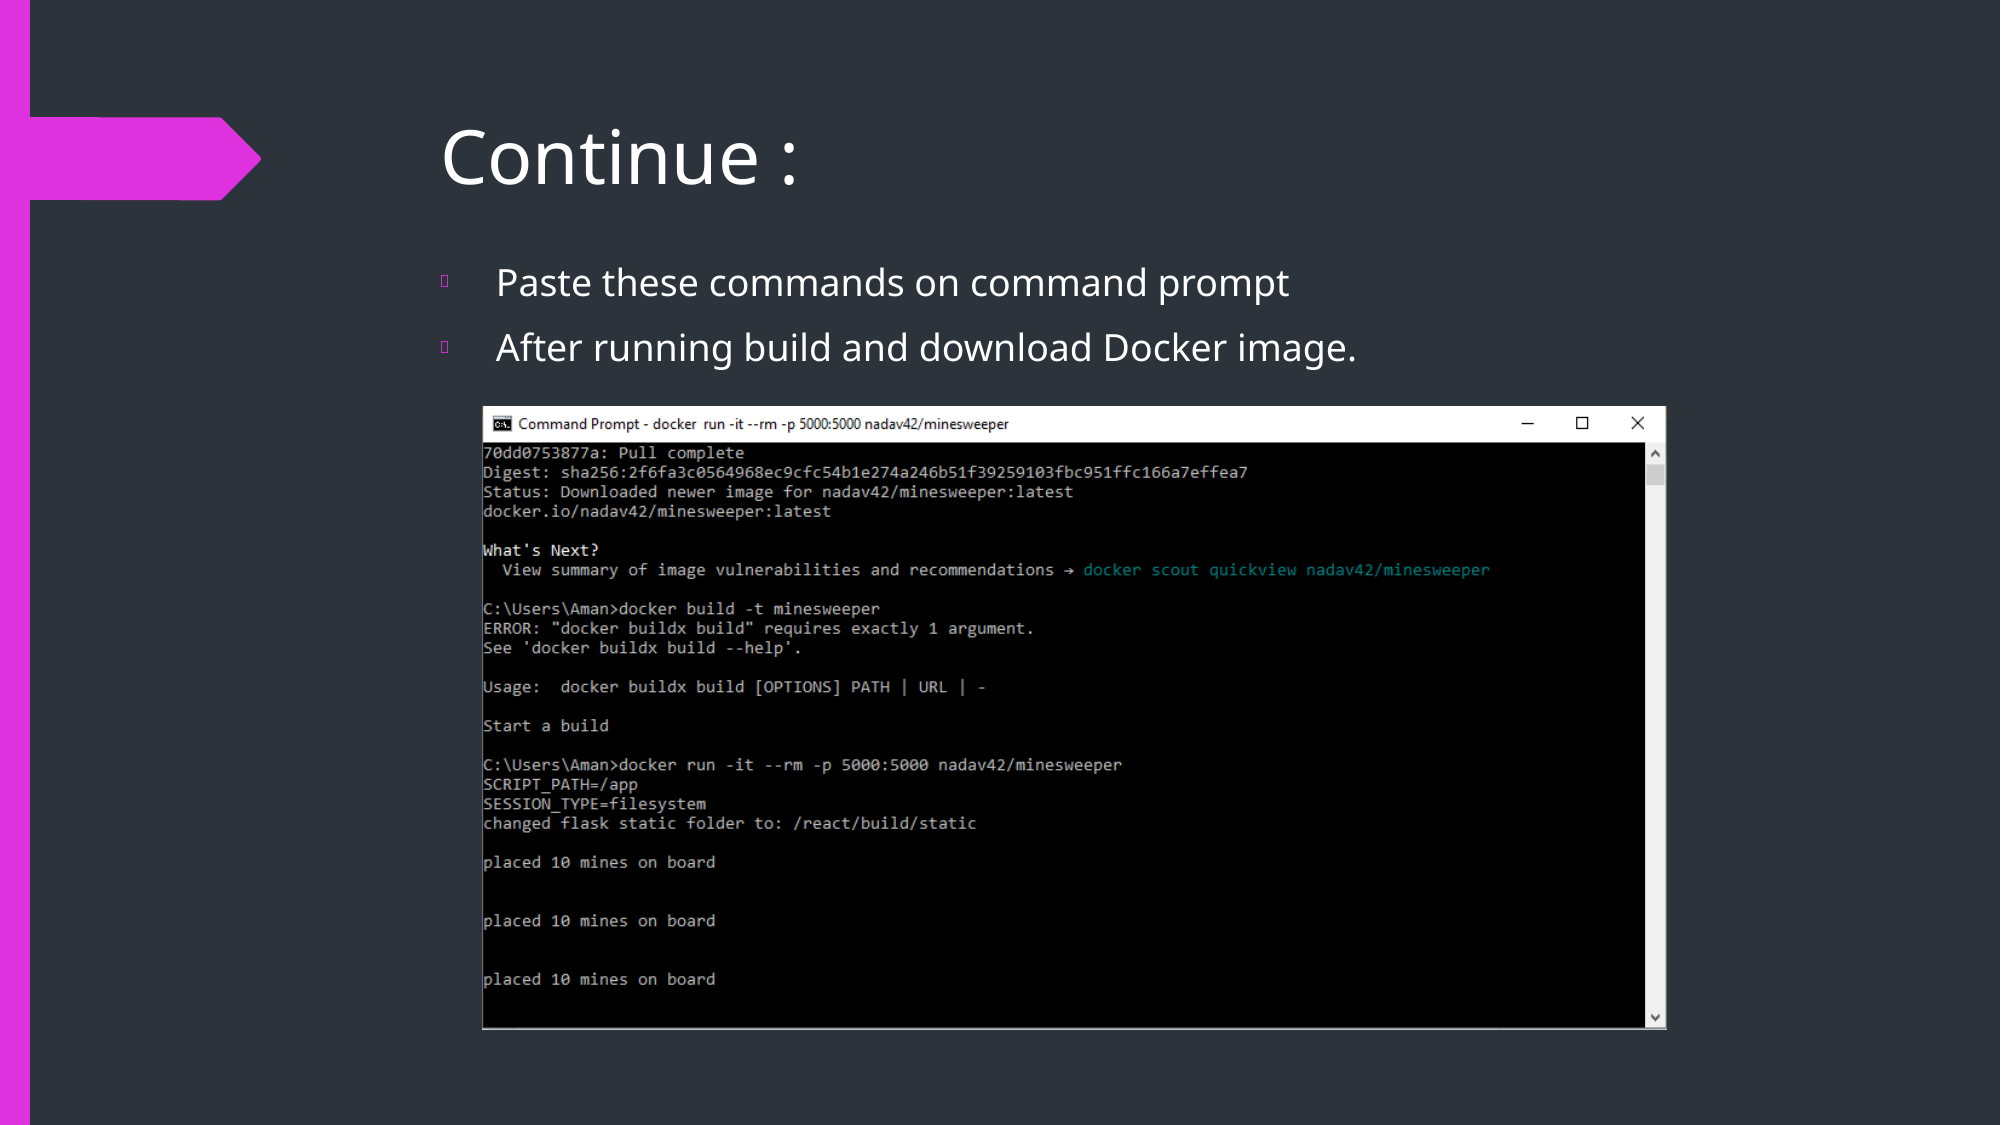

# Continue :
Paste these commands on command prompt
After running build and download Docker image.